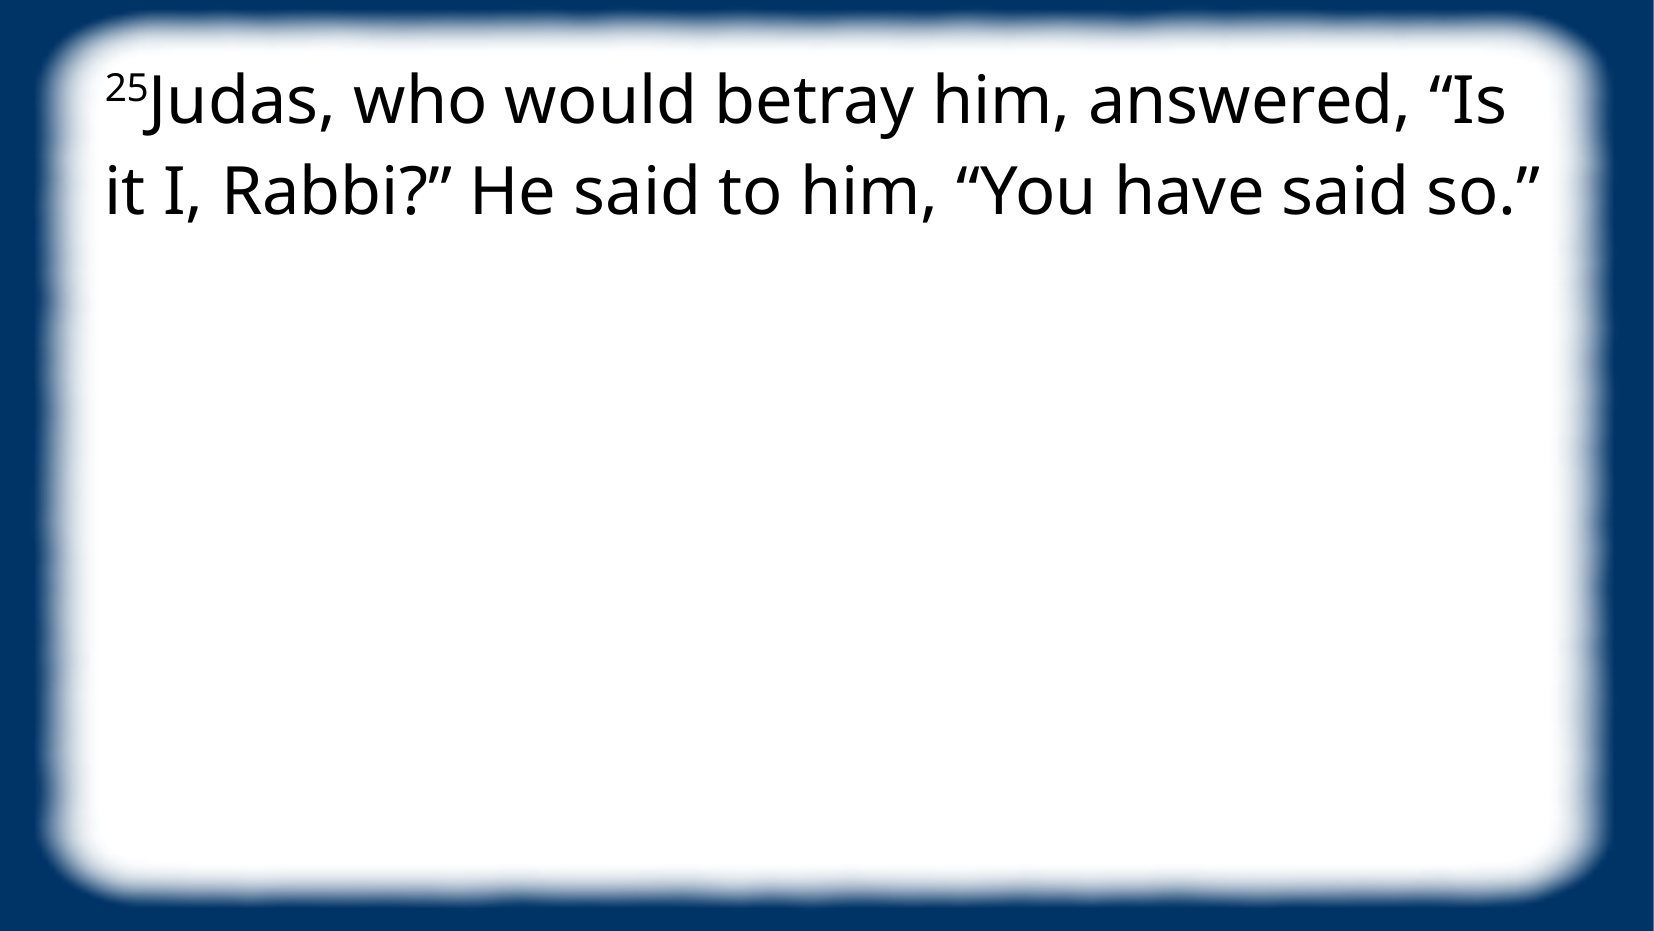

25Judas, who would betray him, answered, “Is it I, Rabbi?” He said to him, “You have said so.”